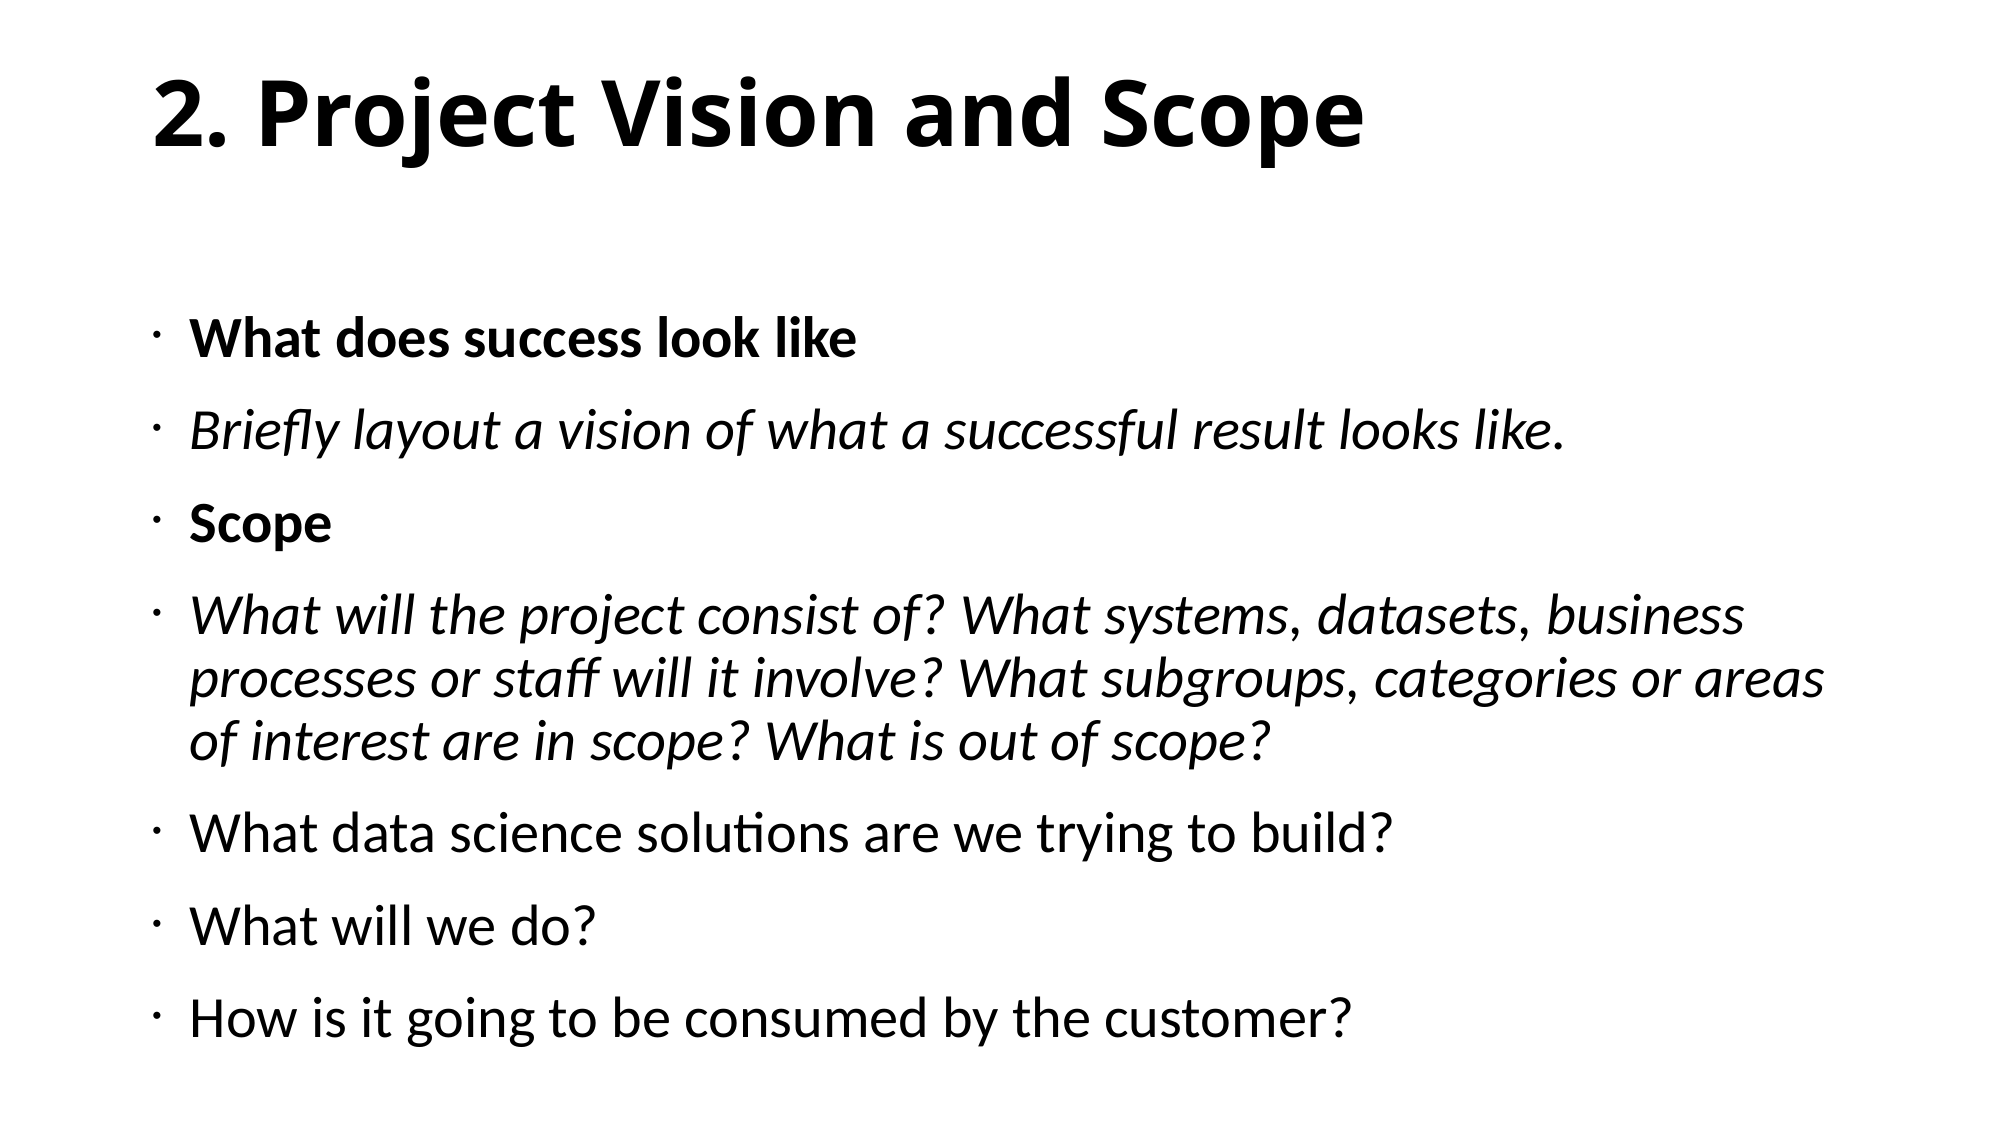

# 2. Project Vision and Scope
What does success look like
Briefly layout a vision of what a successful result looks like.
Scope
What will the project consist of? What systems, datasets, business processes or staff will it involve? What subgroups, categories or areas of interest are in scope? What is out of scope?
What data science solutions are we trying to build?
What will we do?
How is it going to be consumed by the customer?